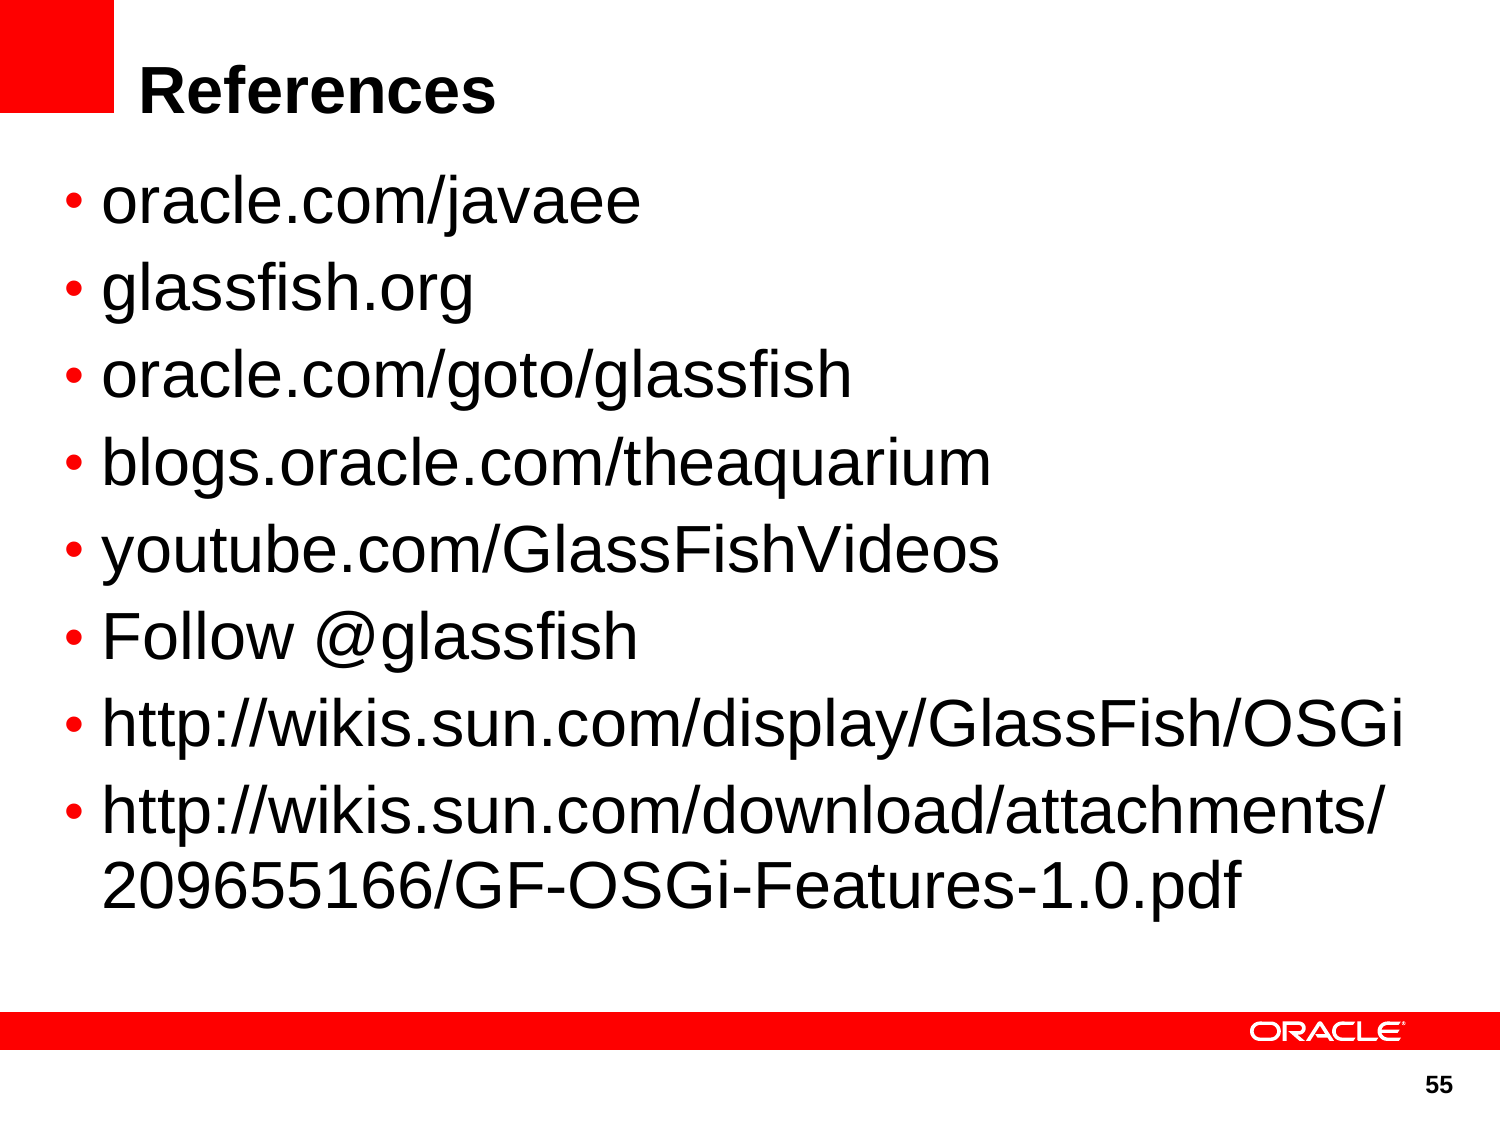

# References
oracle.com/javaee
glassfish.org
oracle.com/goto/glassfish
blogs.oracle.com/theaquarium
youtube.com/GlassFishVideos
Follow @glassfish
http://wikis.sun.com/display/GlassFish/OSGi
http://wikis.sun.com/download/attachments/209655166/GF-OSGi-Features-1.0.pdf